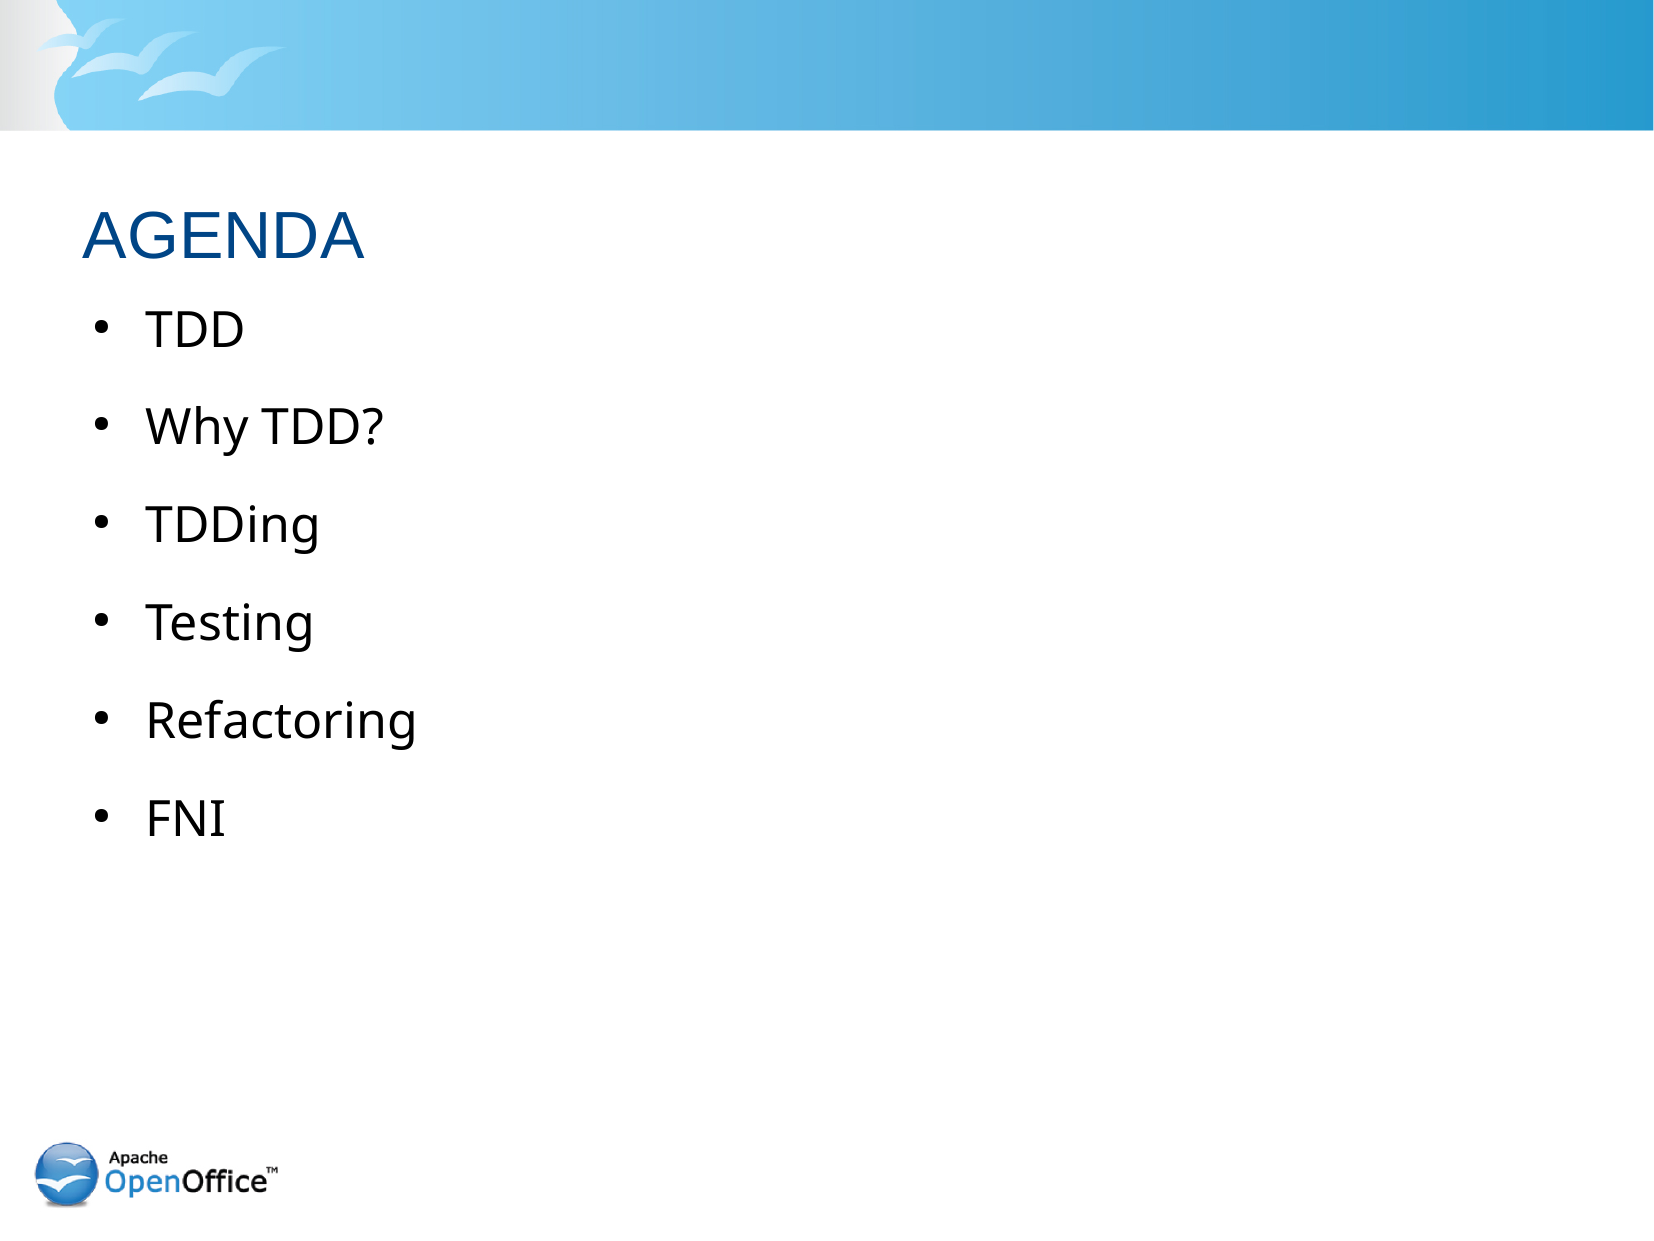

# AGENDA
TDD
Why TDD?
TDDing
Testing
Refactoring
FNI